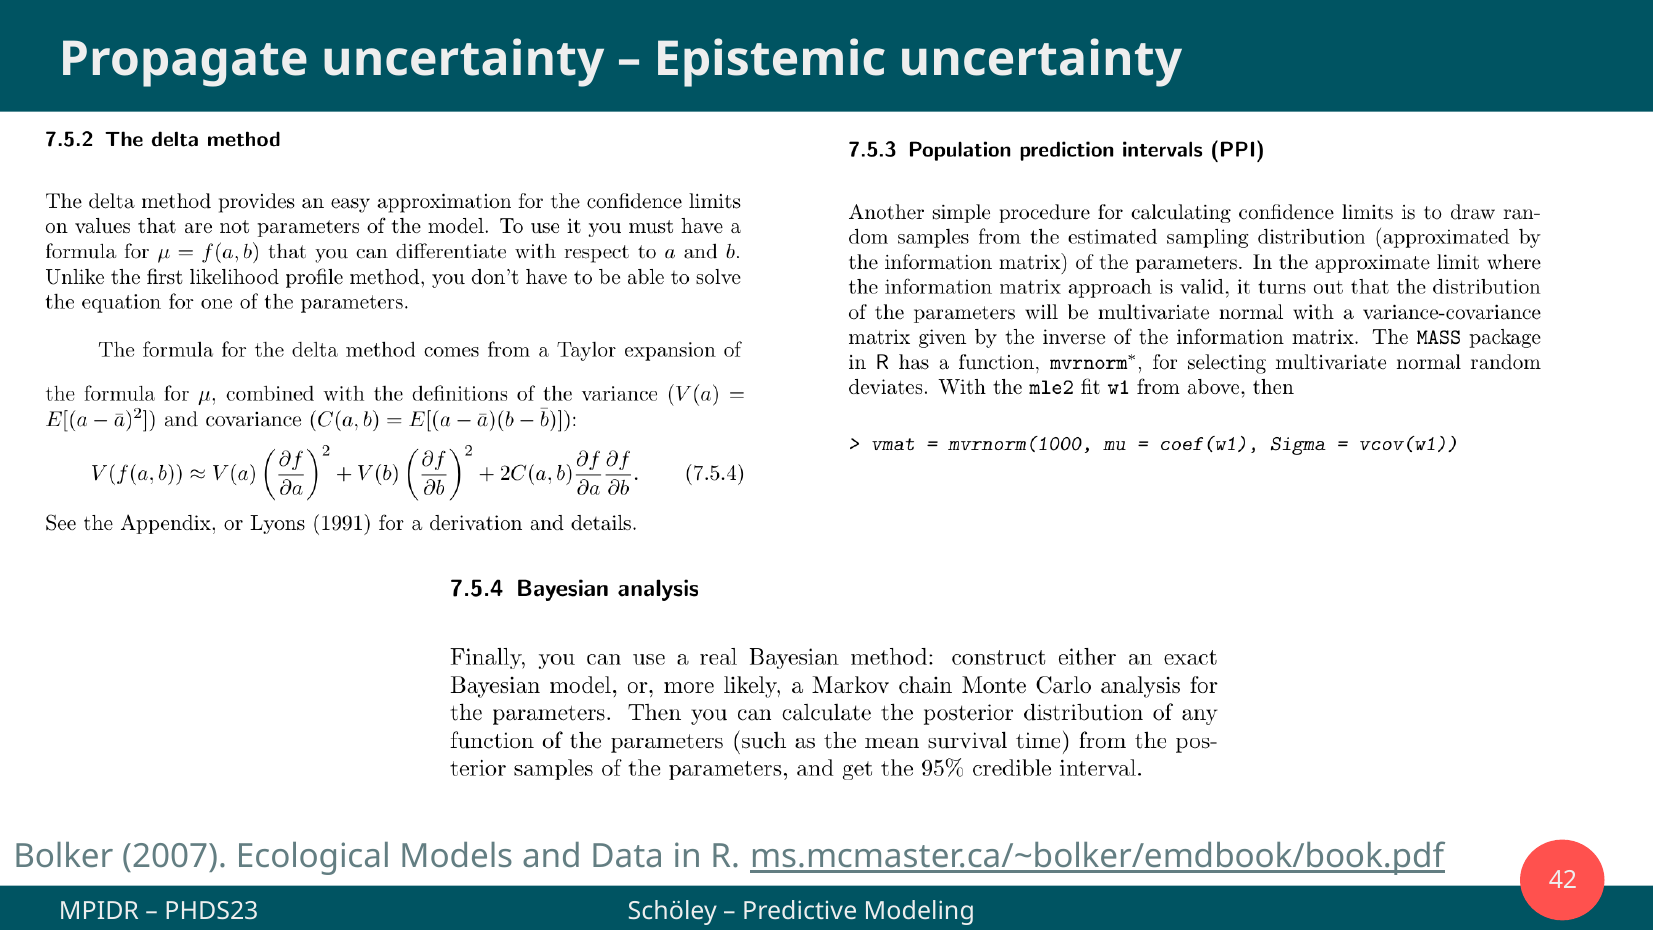

# Propagate uncertainty – Epistemic uncertainty
Bolker (2007). Ecological Models and Data in R. ms.mcmaster.ca/~bolker/emdbook/book.pdf
42
MPIDR – PHDS23
Schöley – Predictive Modeling